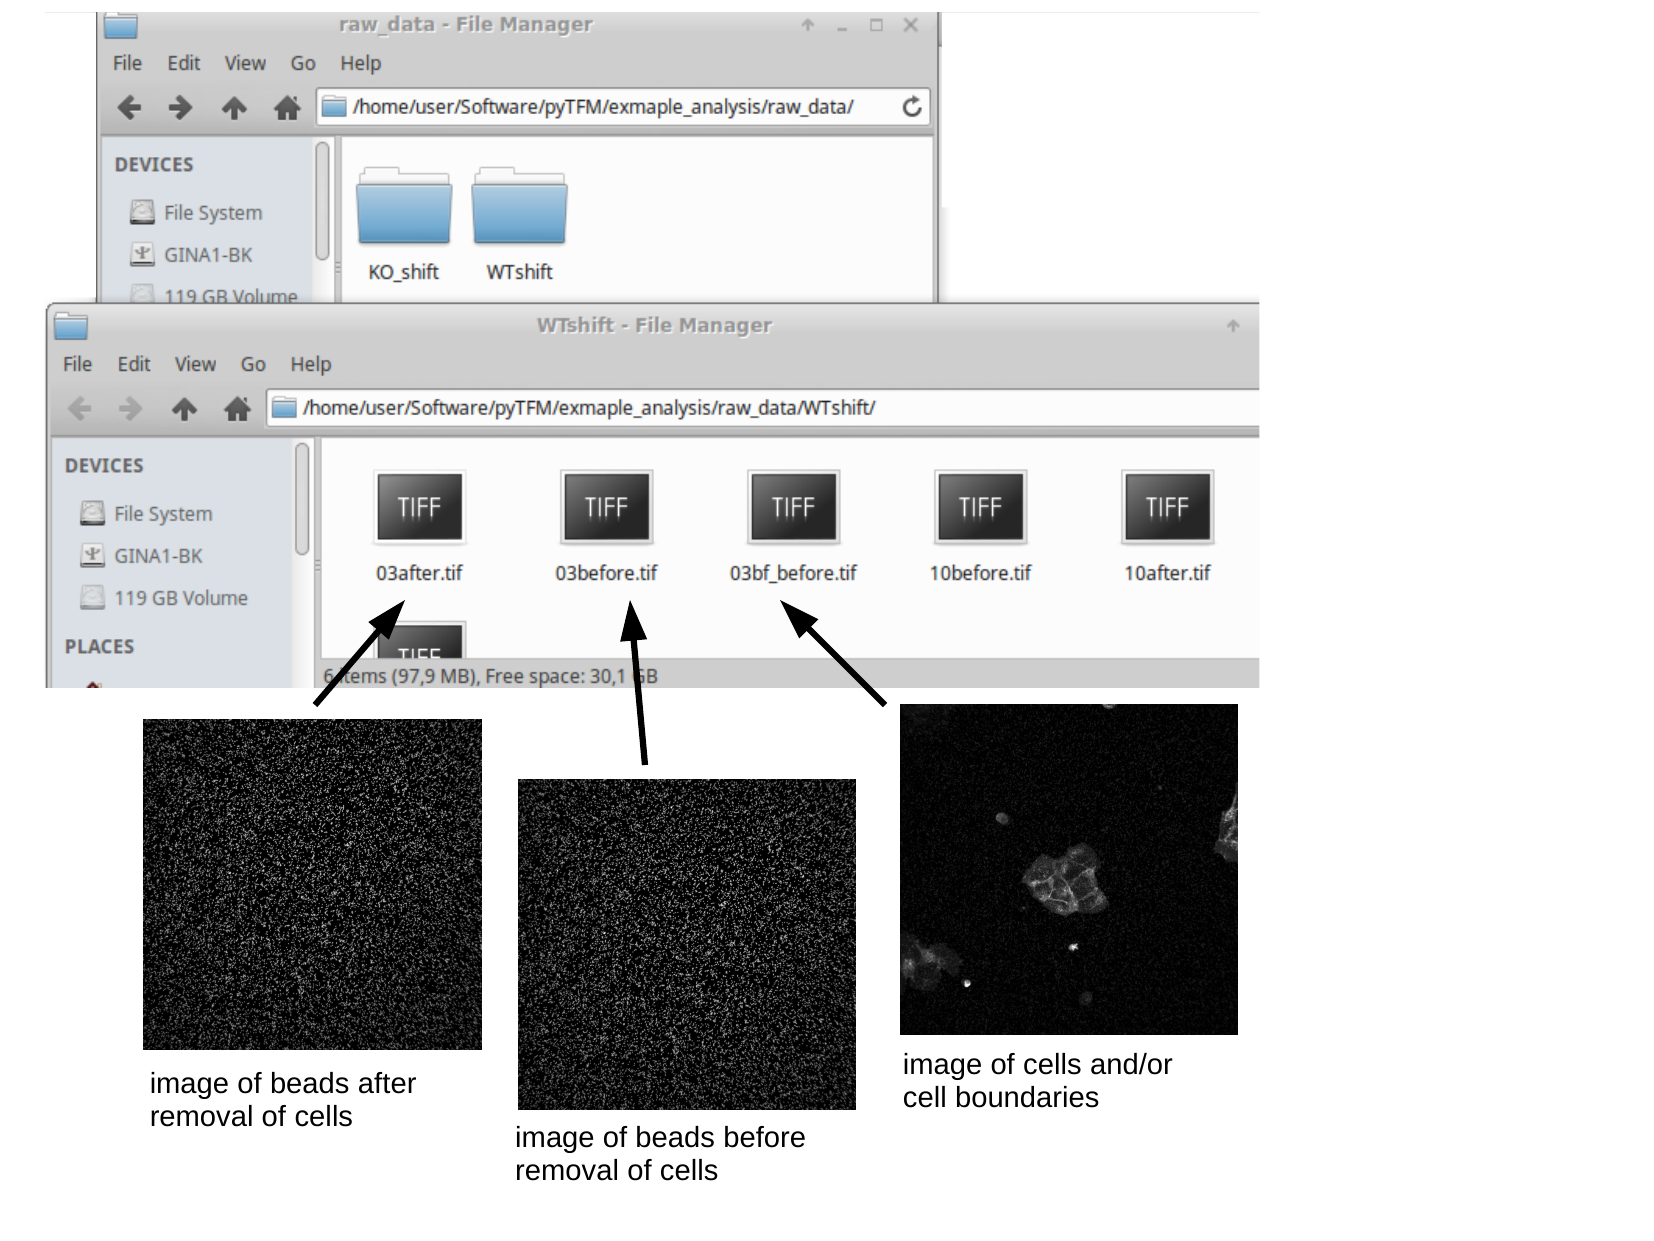

image of cells and/or cell boundaries
image of beads after removal of cells
image of beads before removal of cells